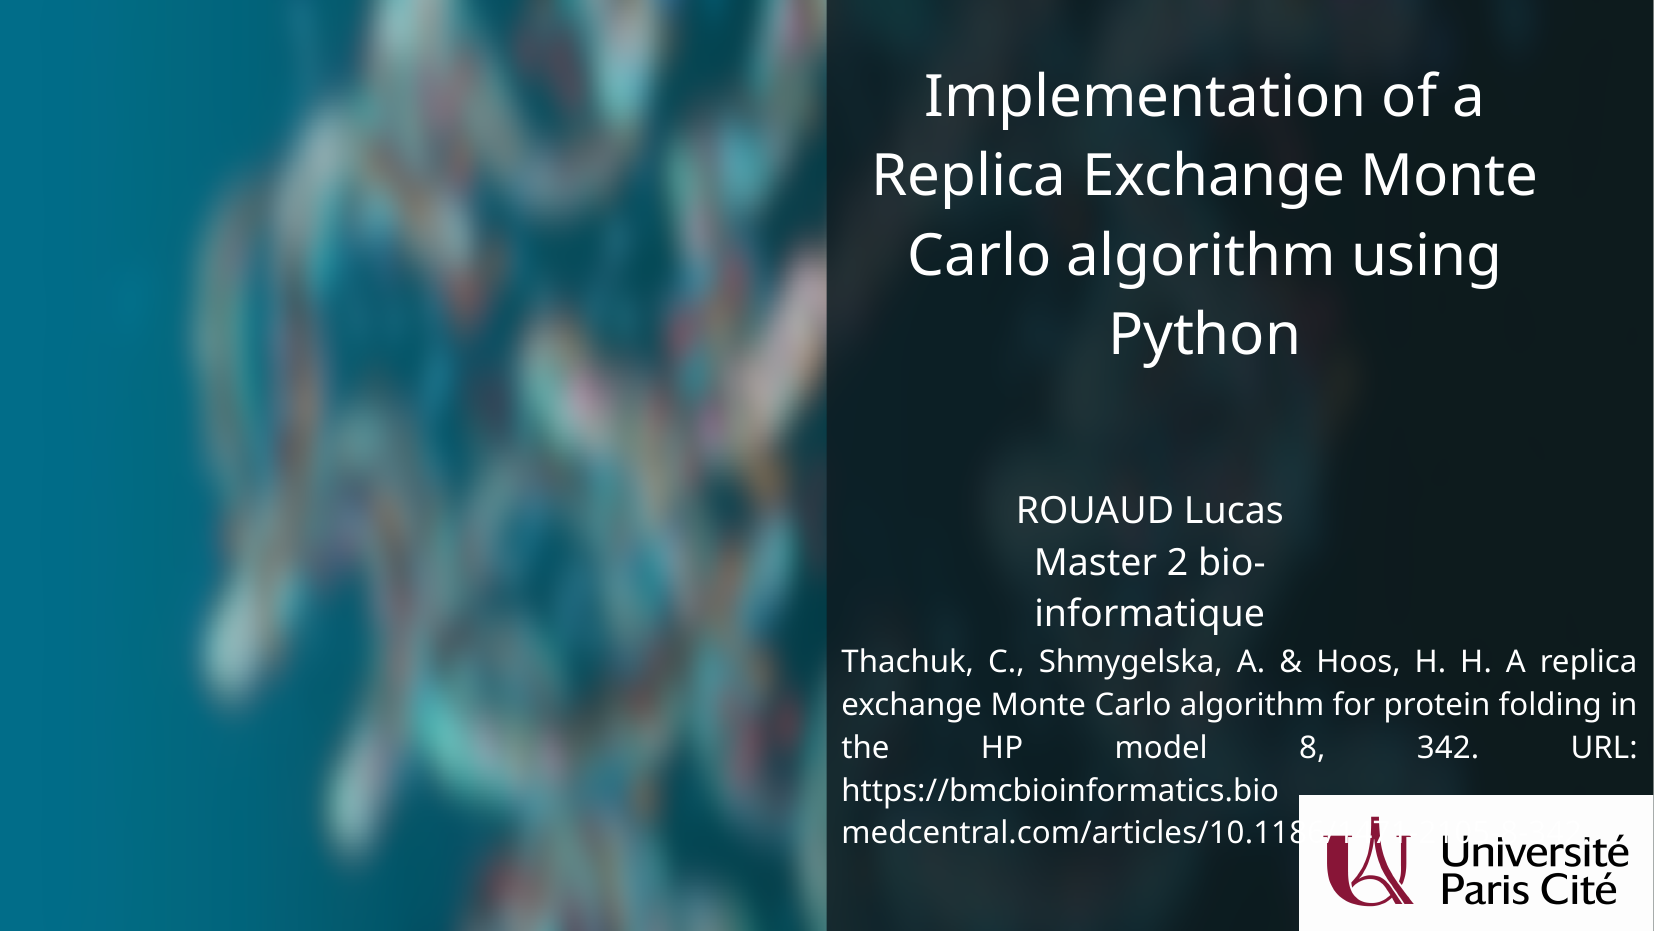

Implementation of a Replica Exchange Monte Carlo algorithm using Python
ROUAUD Lucas
Master 2 bio-informatique
Thachuk, C., Shmygelska, A. & Hoos, H. H. A replica exchange Monte Carlo algorithm for protein folding in the HP model 8, 342. URL: https://bmcbioinformatics.bio
medcentral.com/articles/10.1186/1471-2105-8-342.